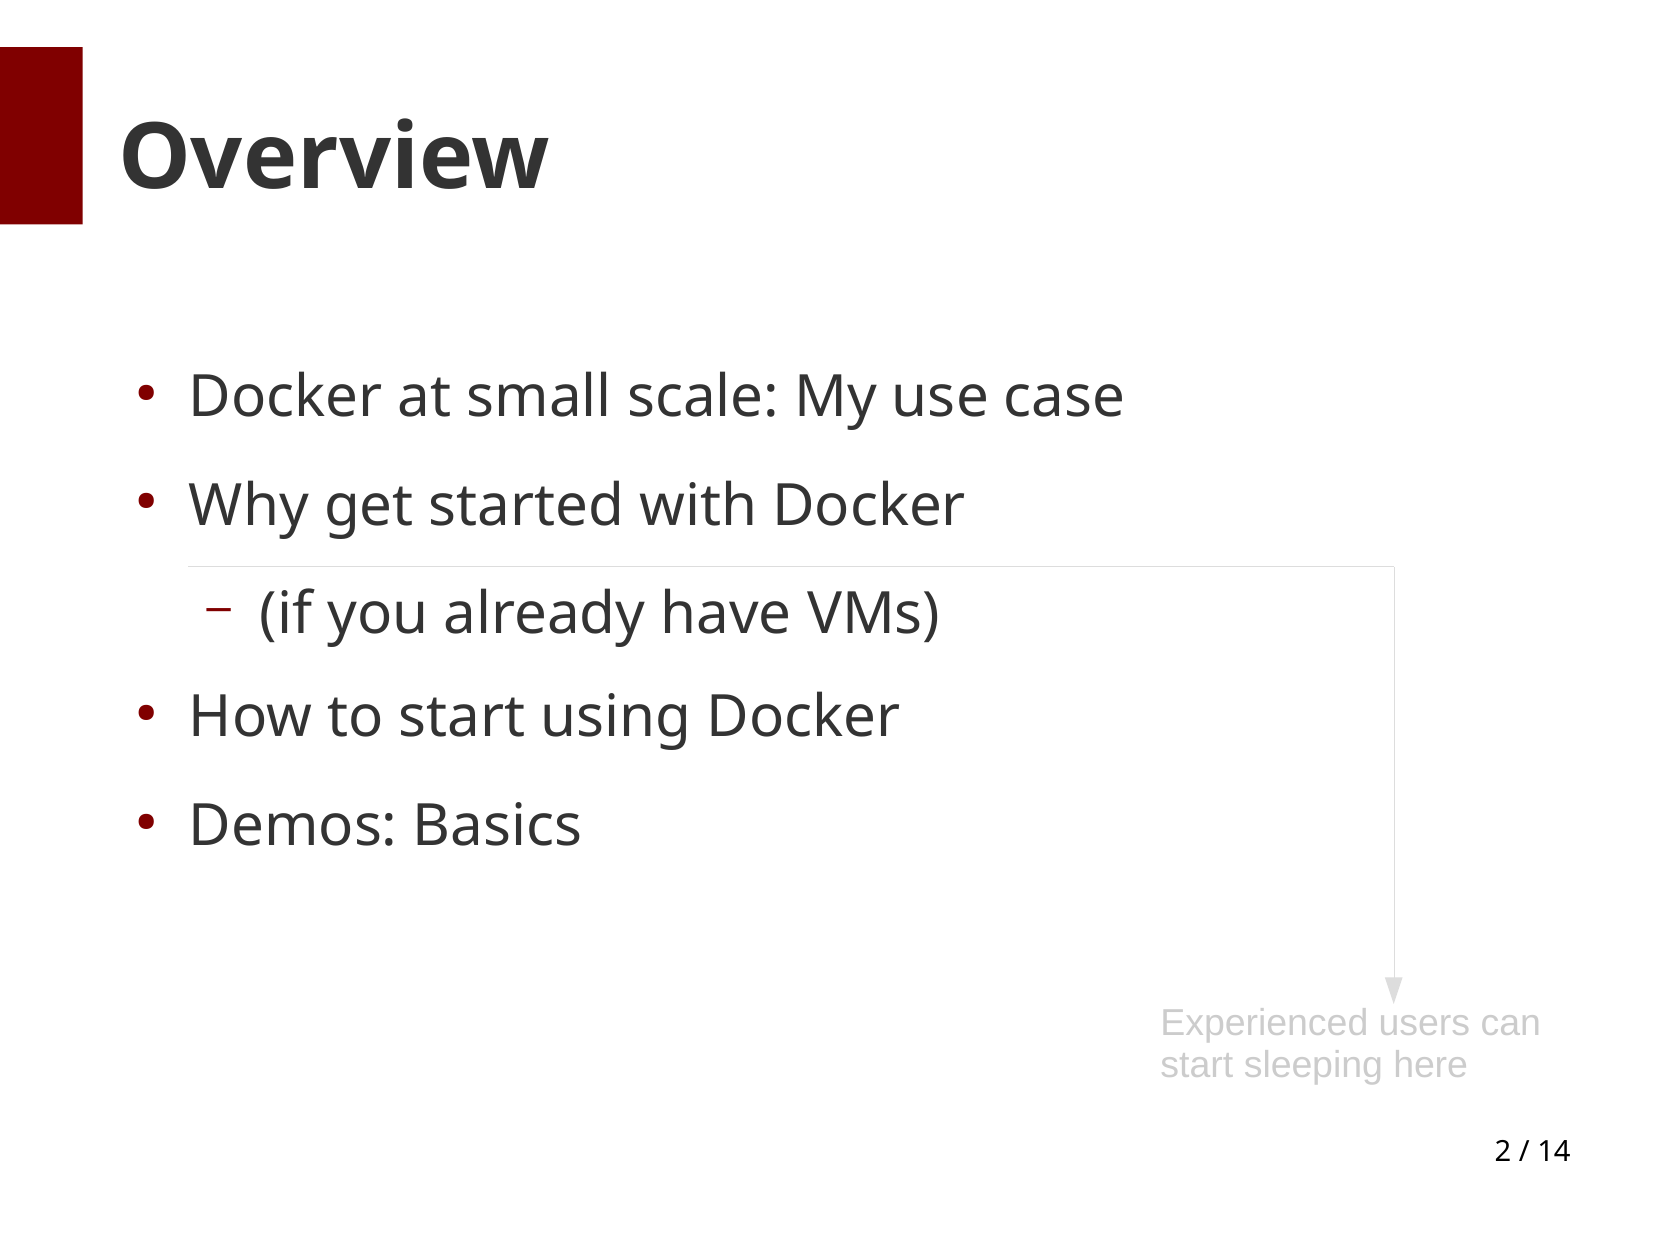

# Overview
Docker at small scale: My use case
Why get started with Docker
(if you already have VMs)
How to start using Docker
Demos: Basics
Experienced users can start sleeping here
2